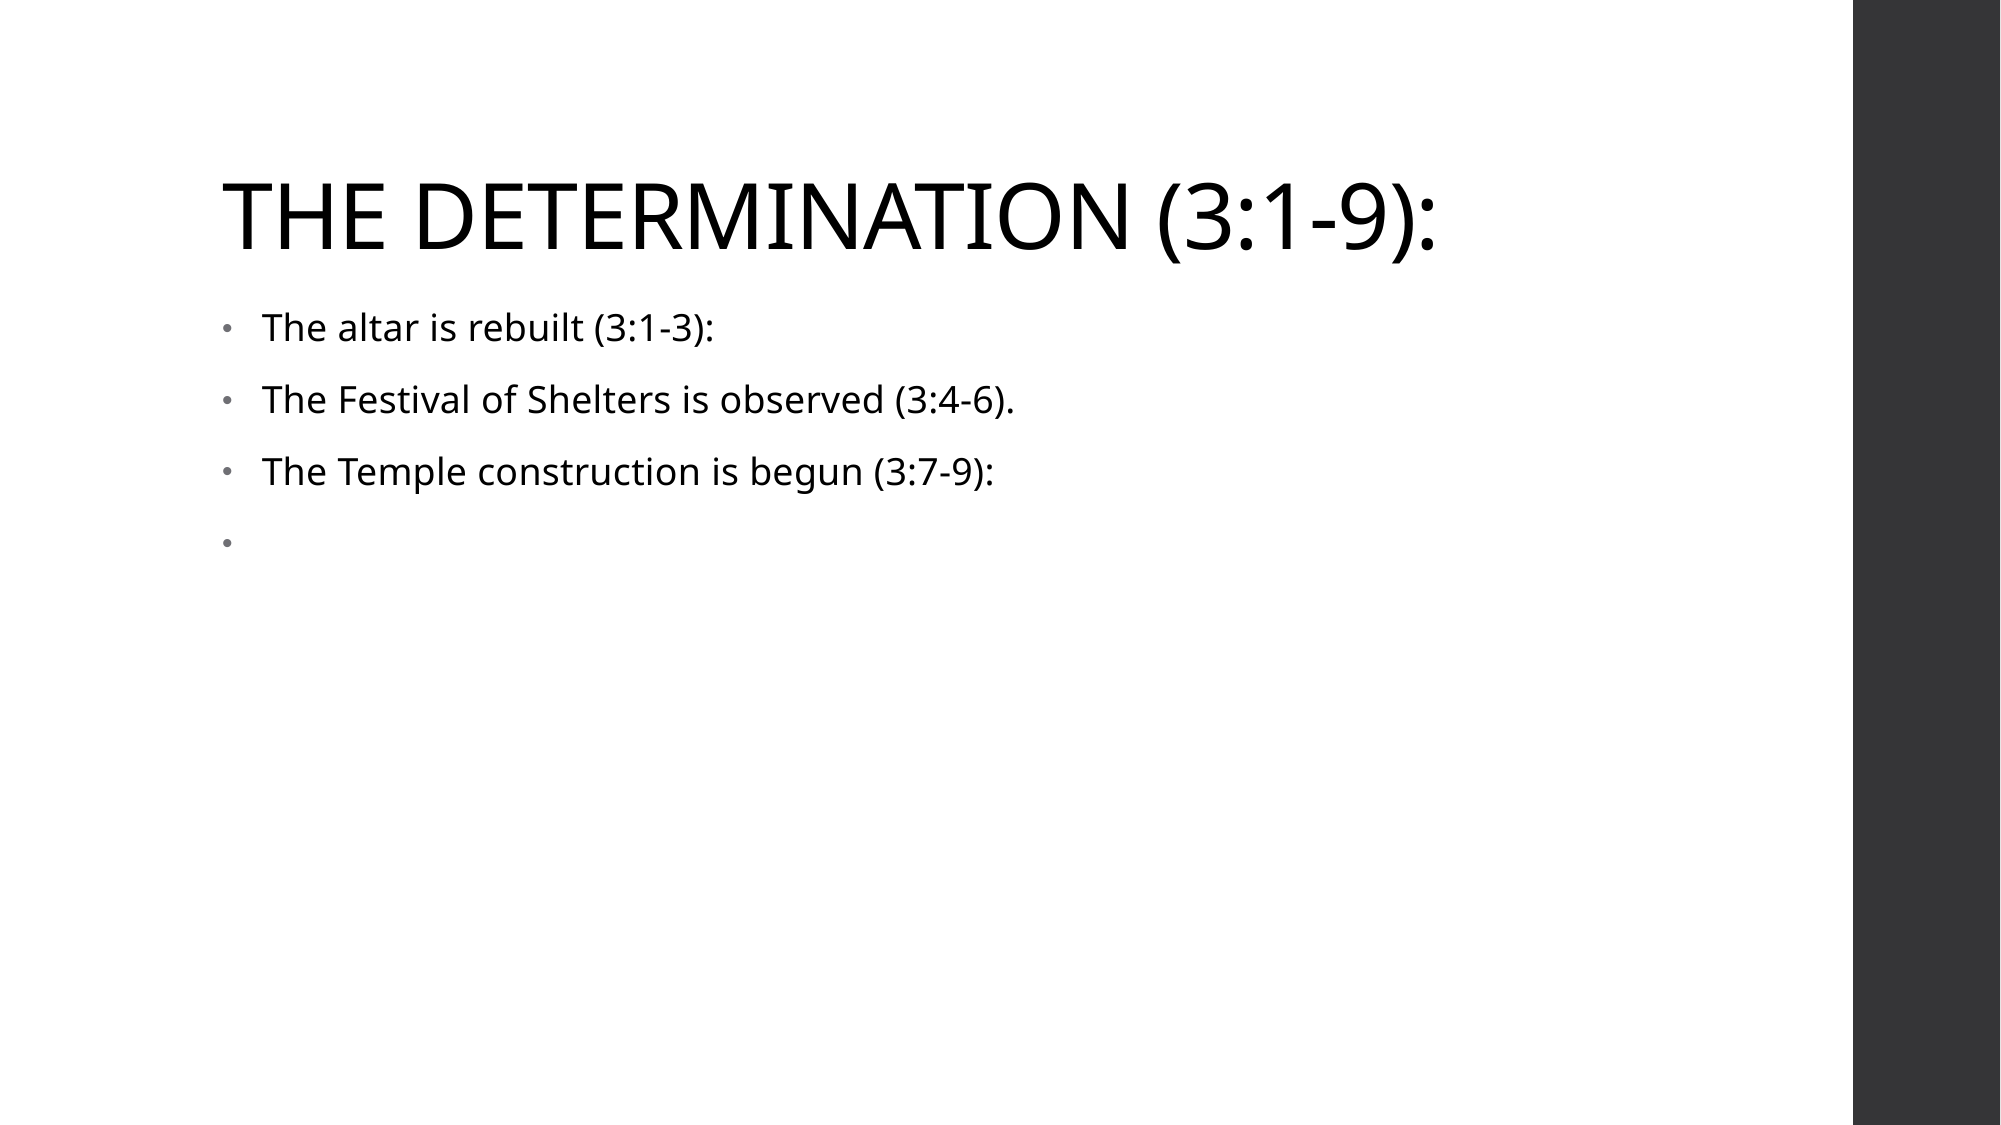

# THE DETERMINATION (3:1-9):
 The altar is rebuilt (3:1-3):
 The Festival of Shelters is observed (3:4-6).
 The Temple construction is begun (3:7-9):